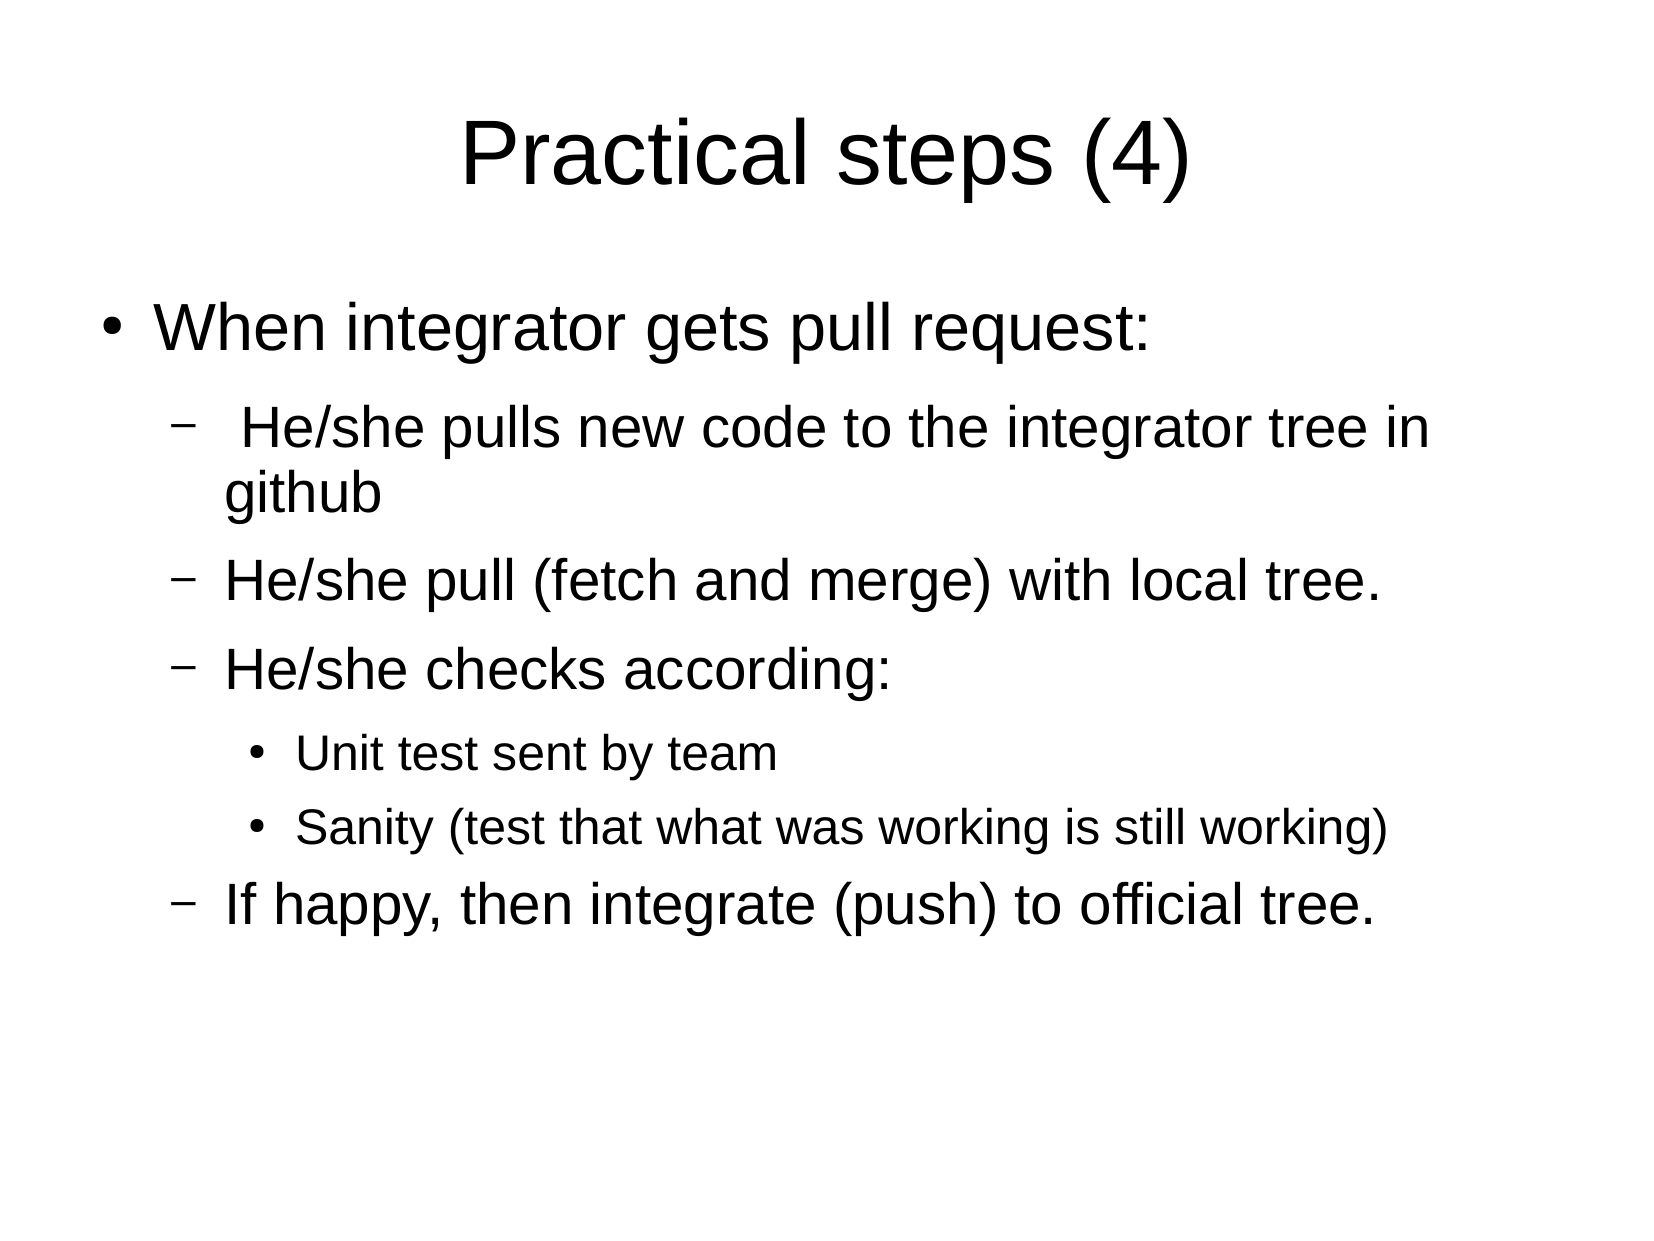

# Practical steps (4)
When integrator gets pull request:
 He/she pulls new code to the integrator tree in github
He/she pull (fetch and merge) with local tree.
He/she checks according:
Unit test sent by team
Sanity (test that what was working is still working)
If happy, then integrate (push) to official tree.